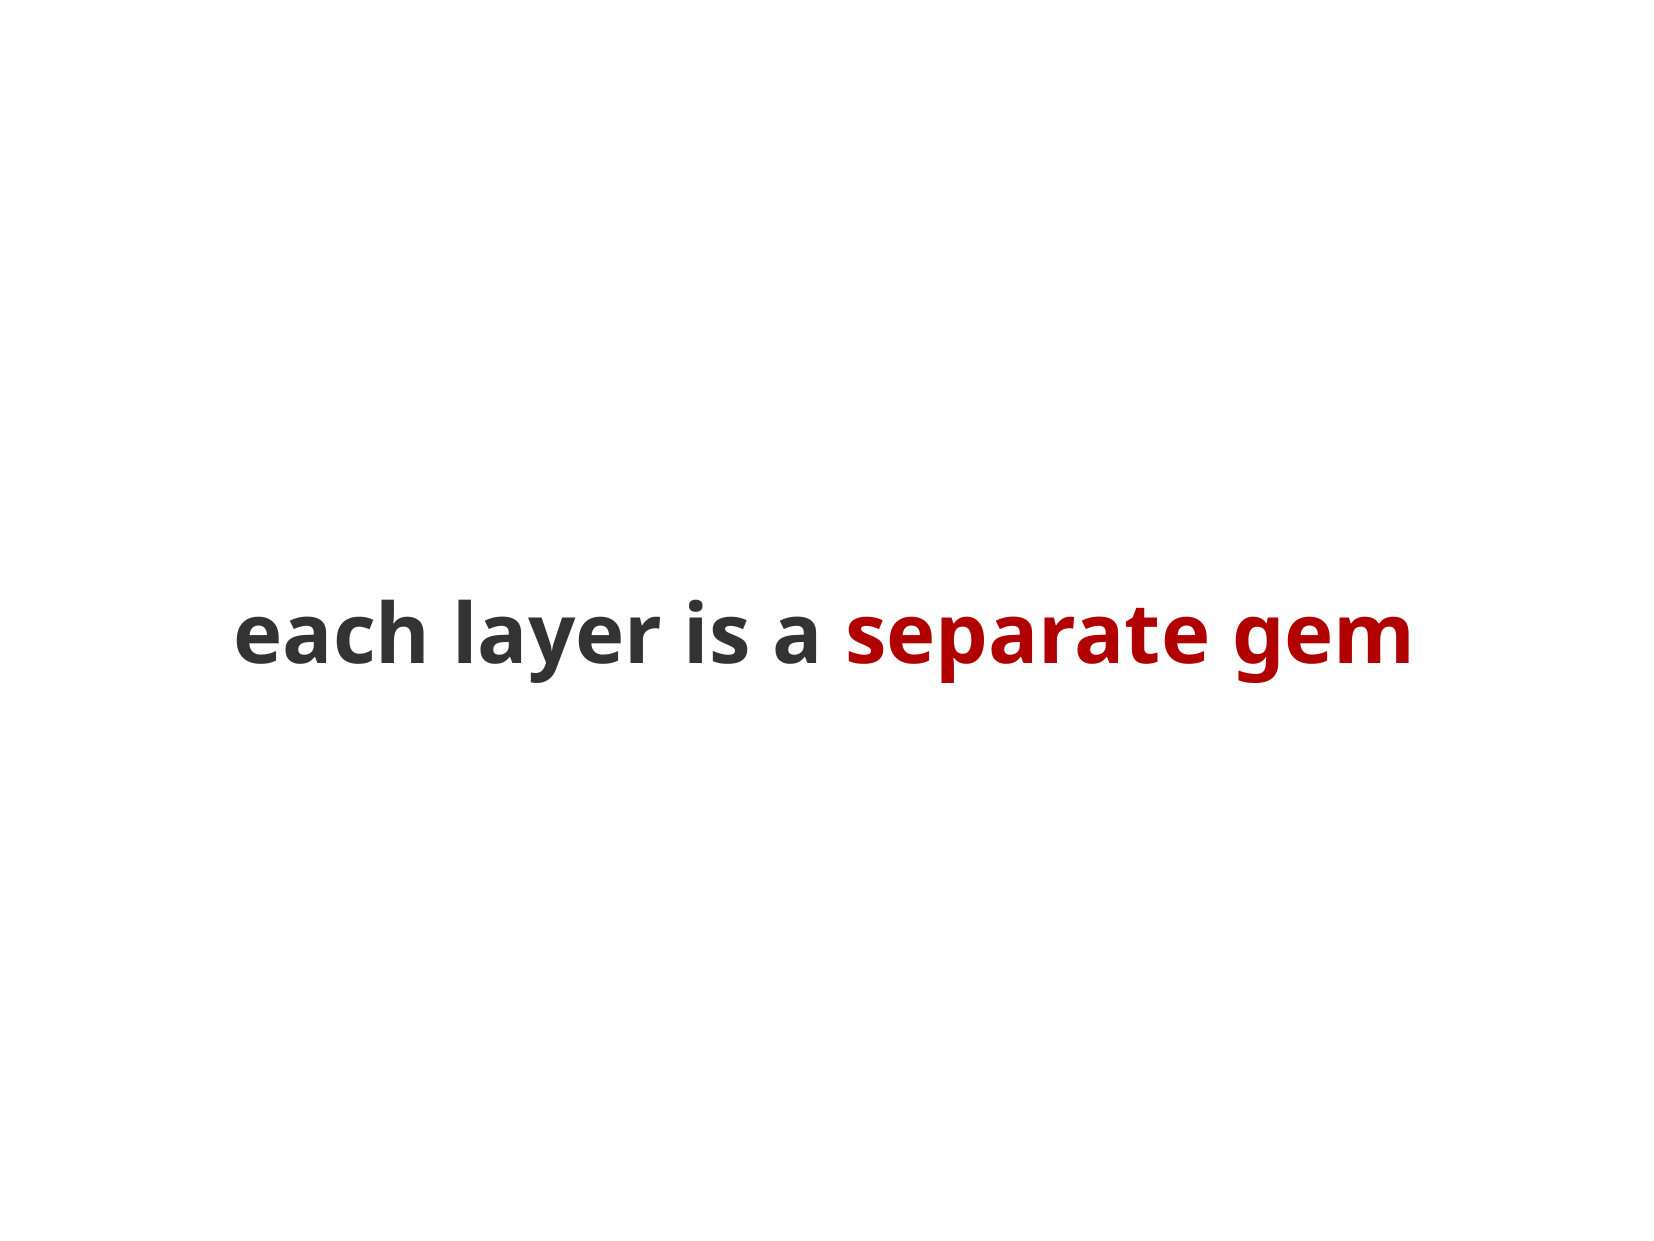

#
each layer is a separate gem